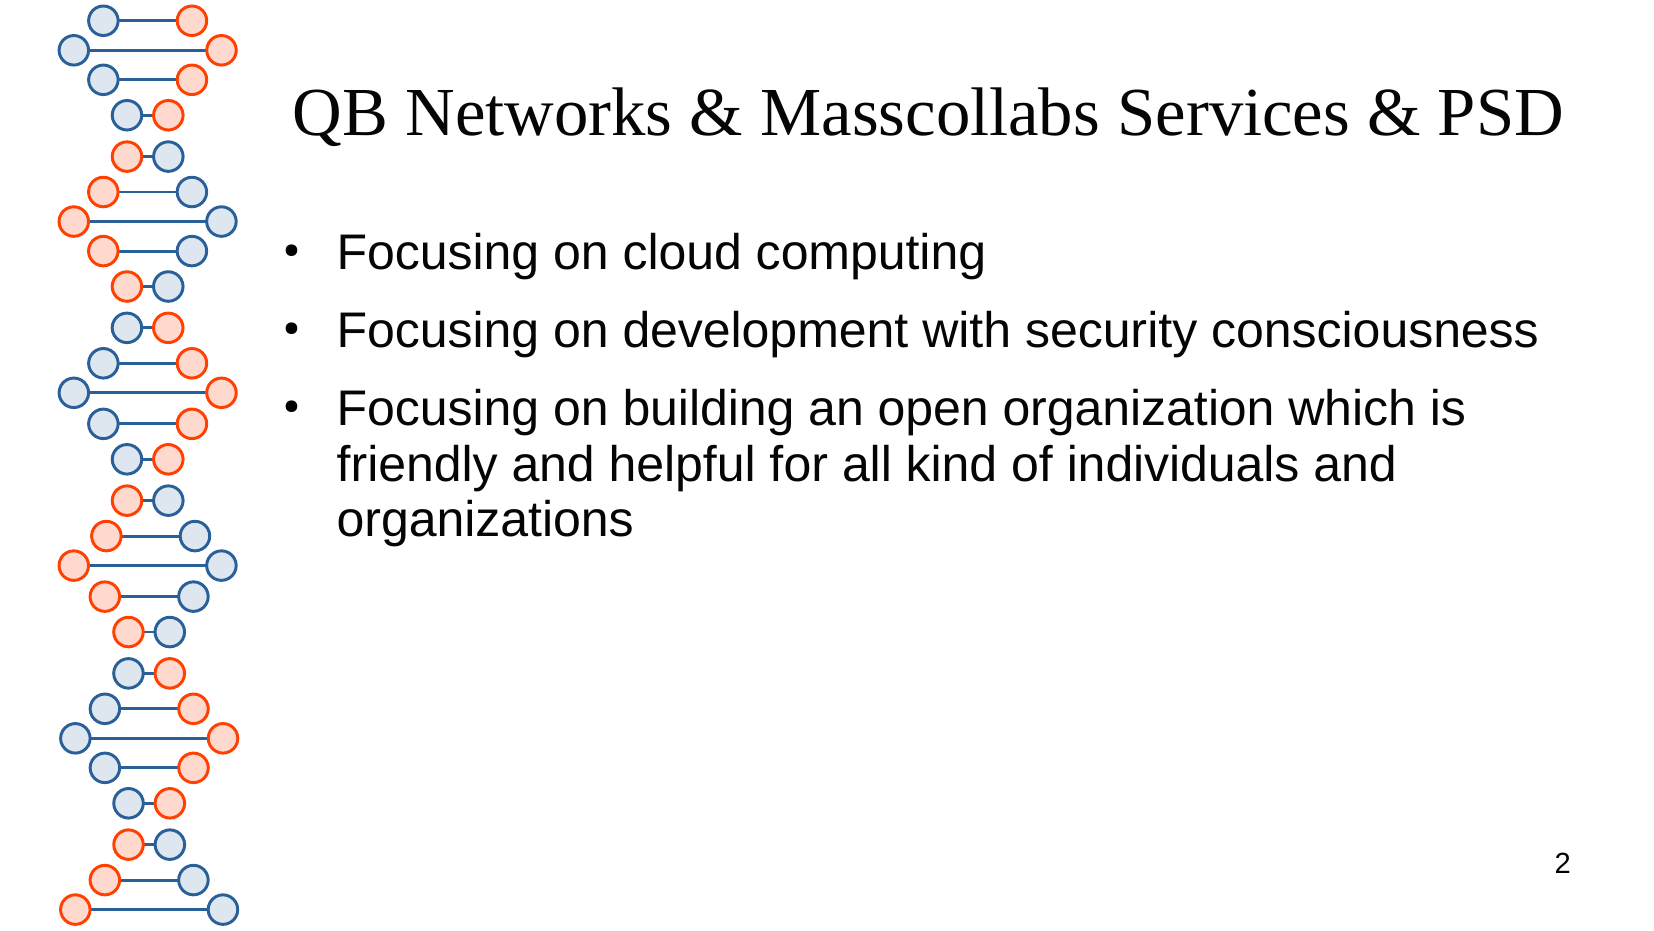

# QB Networks & Masscollabs Services & PSD
Focusing on cloud computing
Focusing on development with security consciousness
Focusing on building an open organization which is friendly and helpful for all kind of individuals and organizations
2